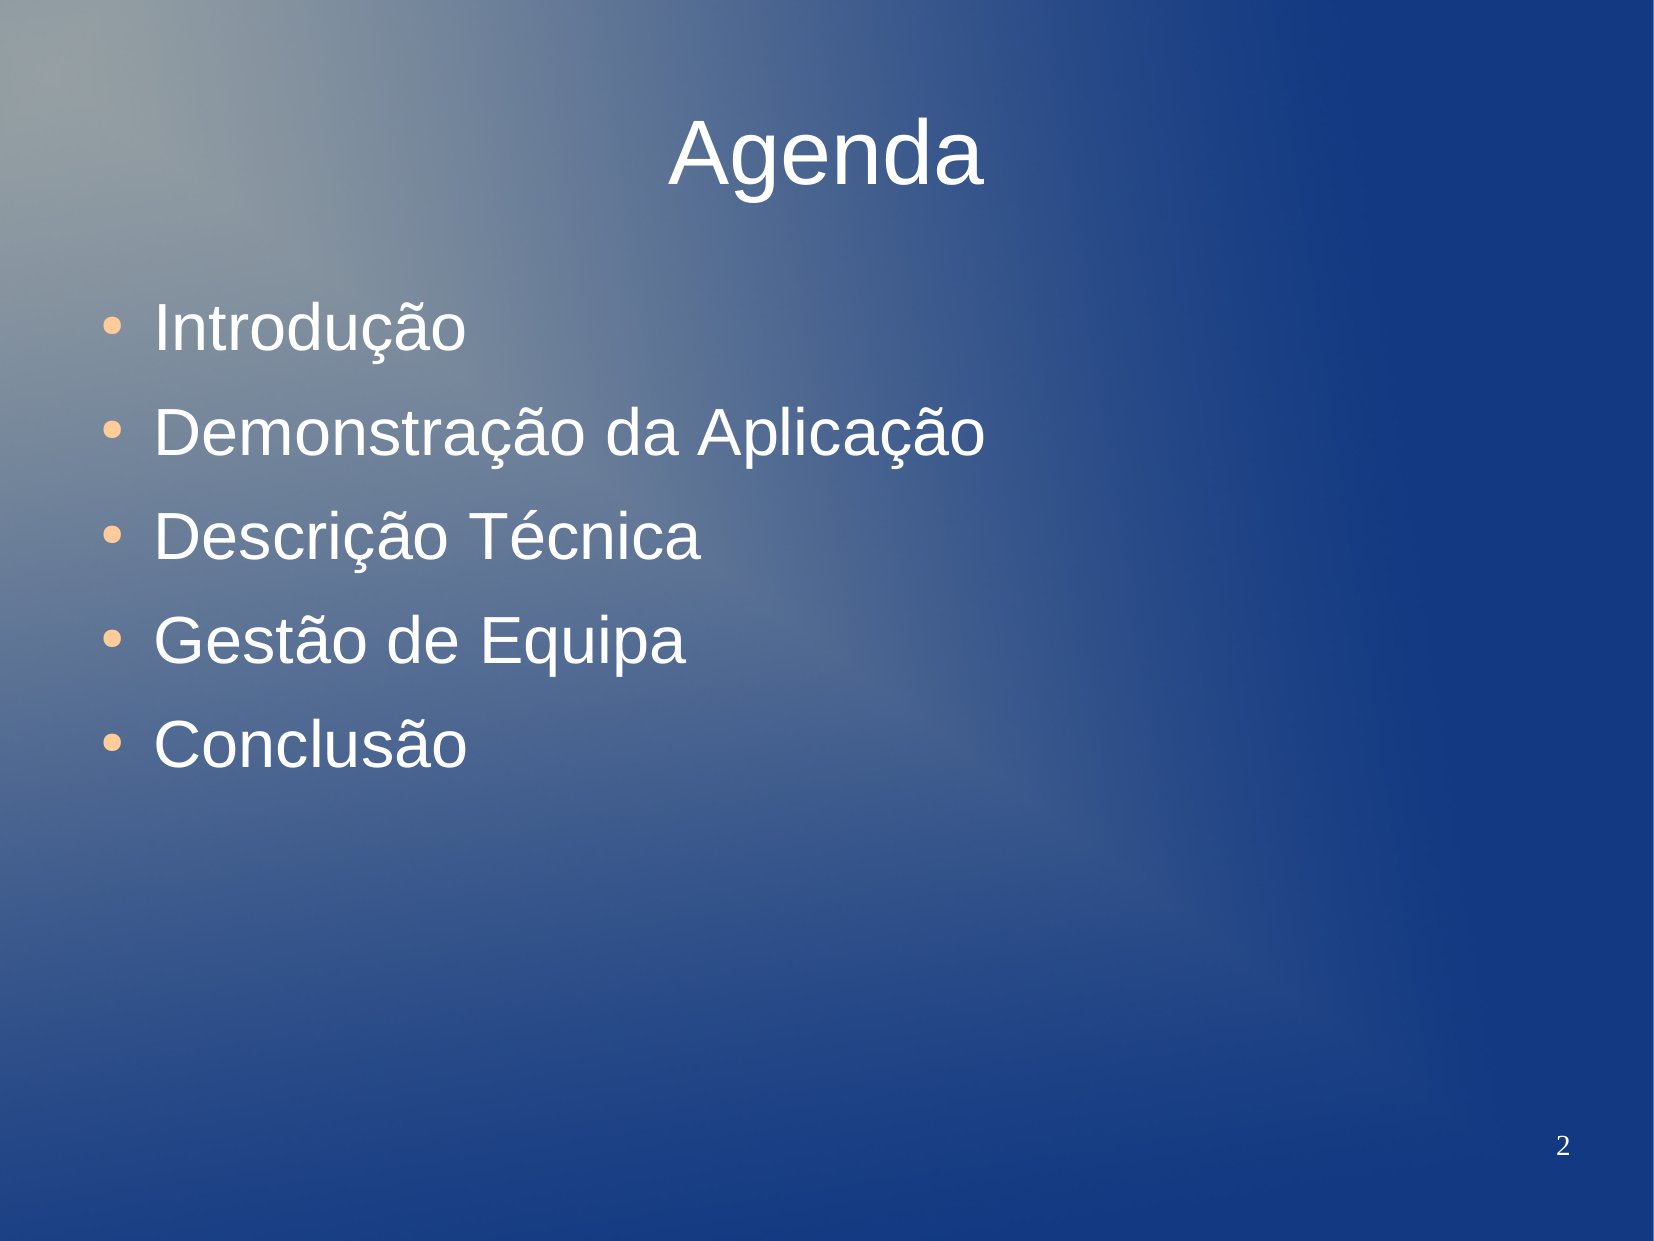

# Agenda
Introdução
Demonstração da Aplicação
Descrição Técnica
Gestão de Equipa
Conclusão
2